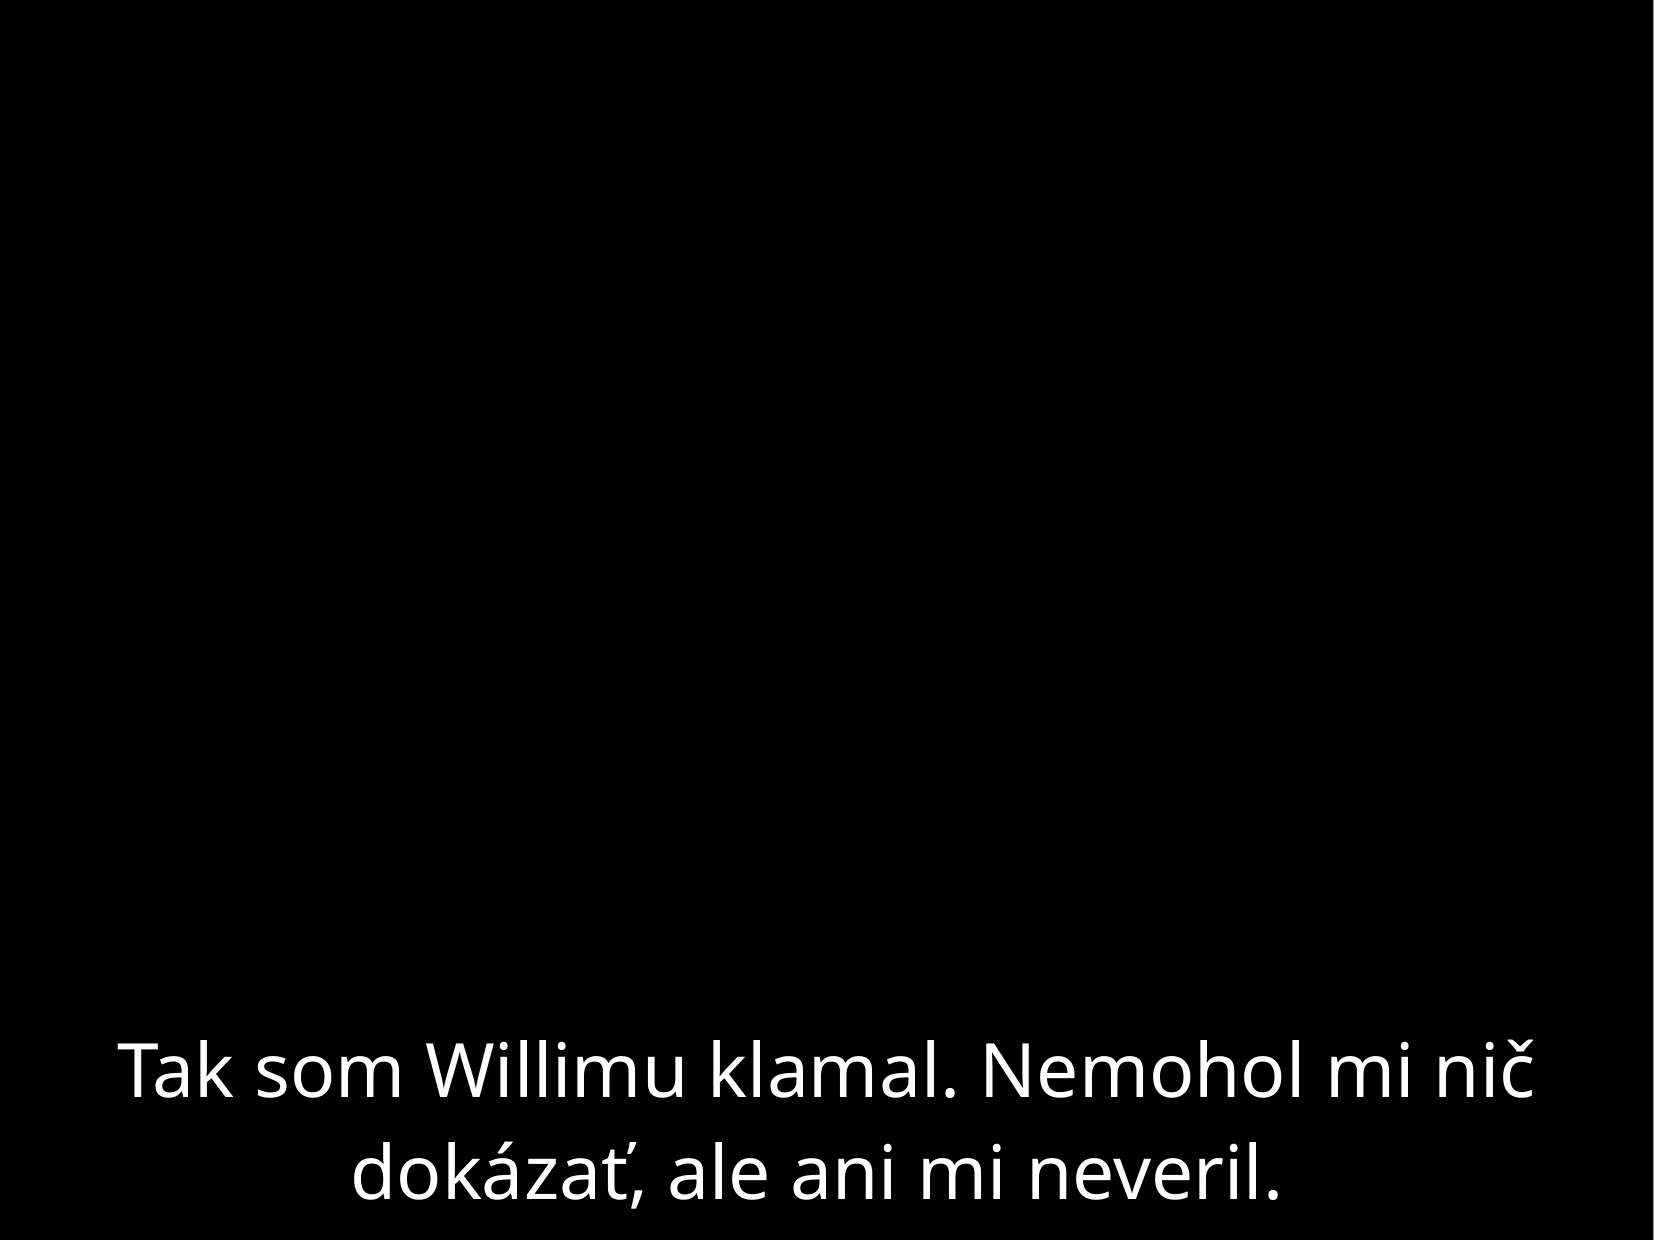

# Tak som Willimu klamal. Nemohol mi nič dokázať, ale ani mi neveril.